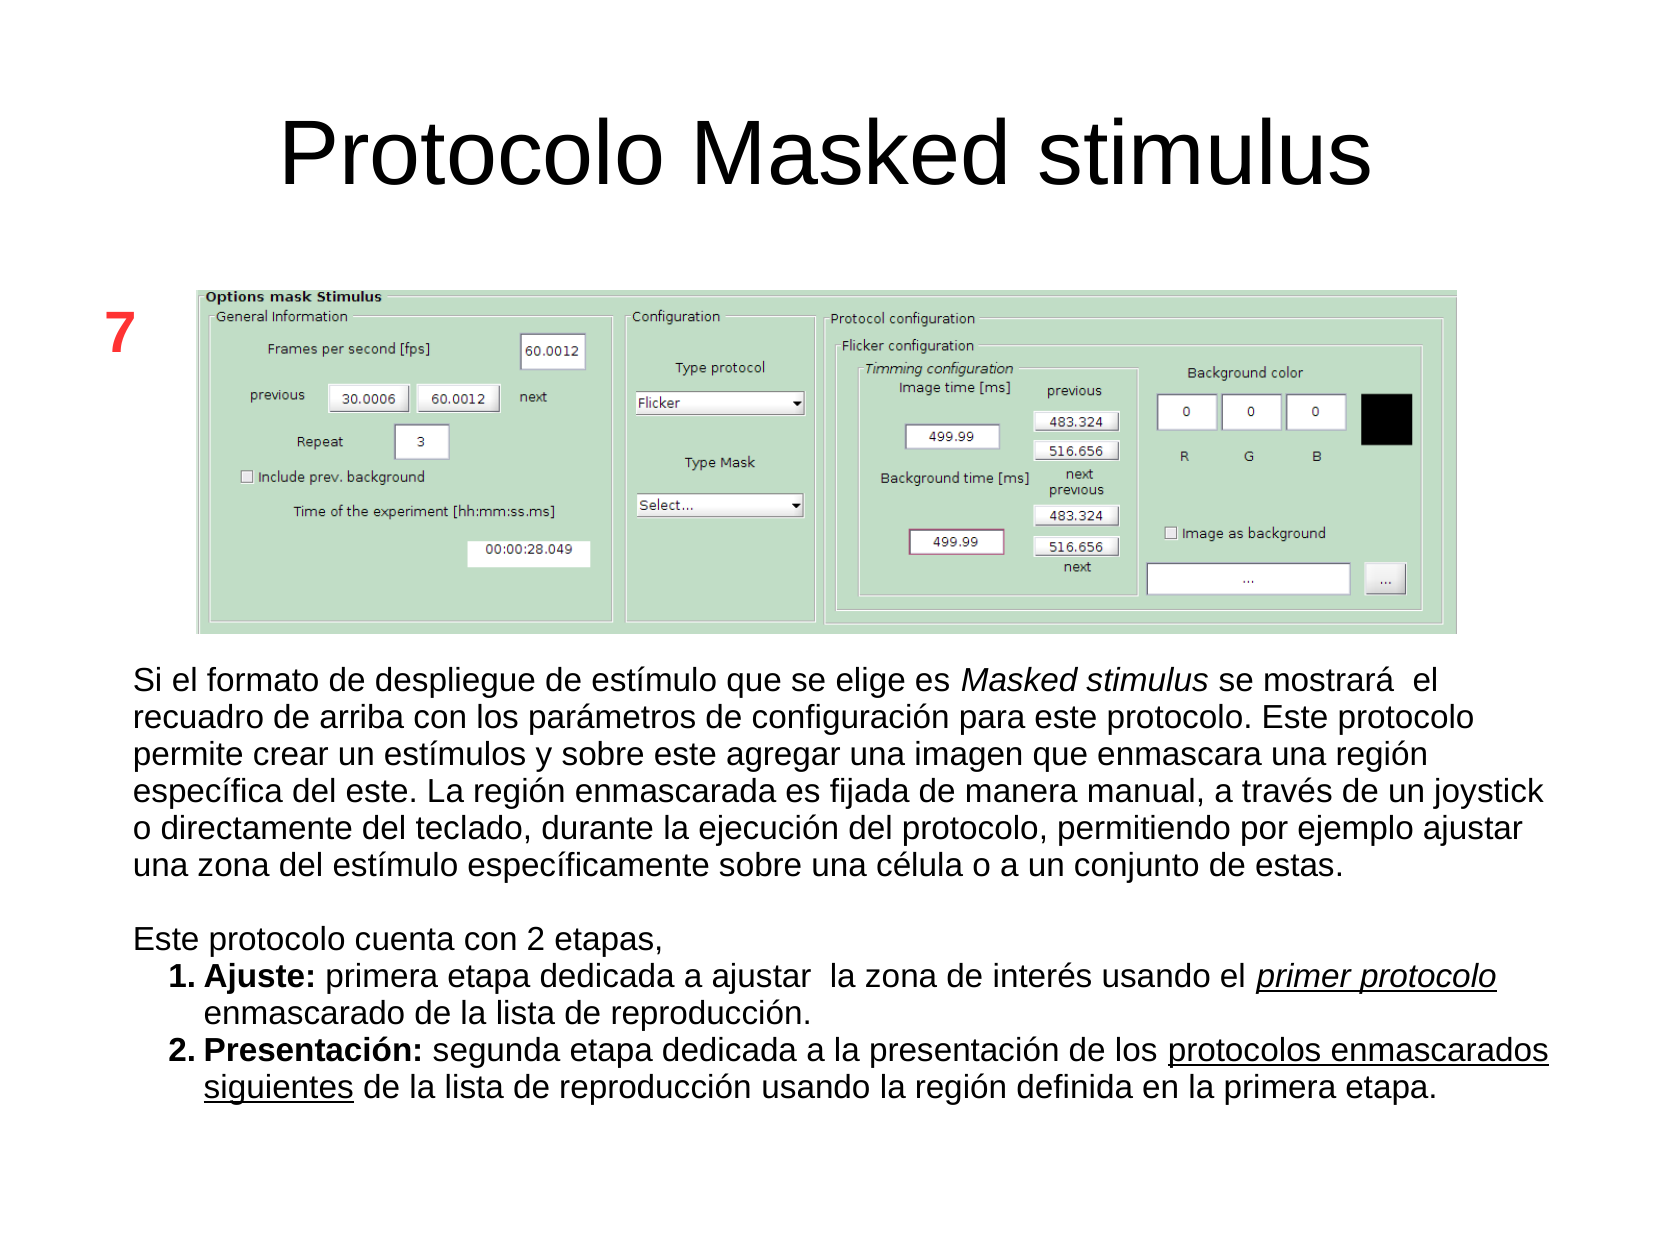

# Protocolo Masked stimulus
7
Si el formato de despliegue de estímulo que se elige es Masked stimulus se mostrará el recuadro de arriba con los parámetros de configuración para este protocolo. Este protocolo permite crear un estímulos y sobre este agregar una imagen que enmascara una región específica del este. La región enmascarada es fijada de manera manual, a través de un joystick o directamente del teclado, durante la ejecución del protocolo, permitiendo por ejemplo ajustar una zona del estímulo específicamente sobre una célula o a un conjunto de estas.
Este protocolo cuenta con 2 etapas,
Ajuste: primera etapa dedicada a ajustar la zona de interés usando el primer protocolo enmascarado de la lista de reproducción.
Presentación: segunda etapa dedicada a la presentación de los protocolos enmascarados siguientes de la lista de reproducción usando la región definida en la primera etapa.